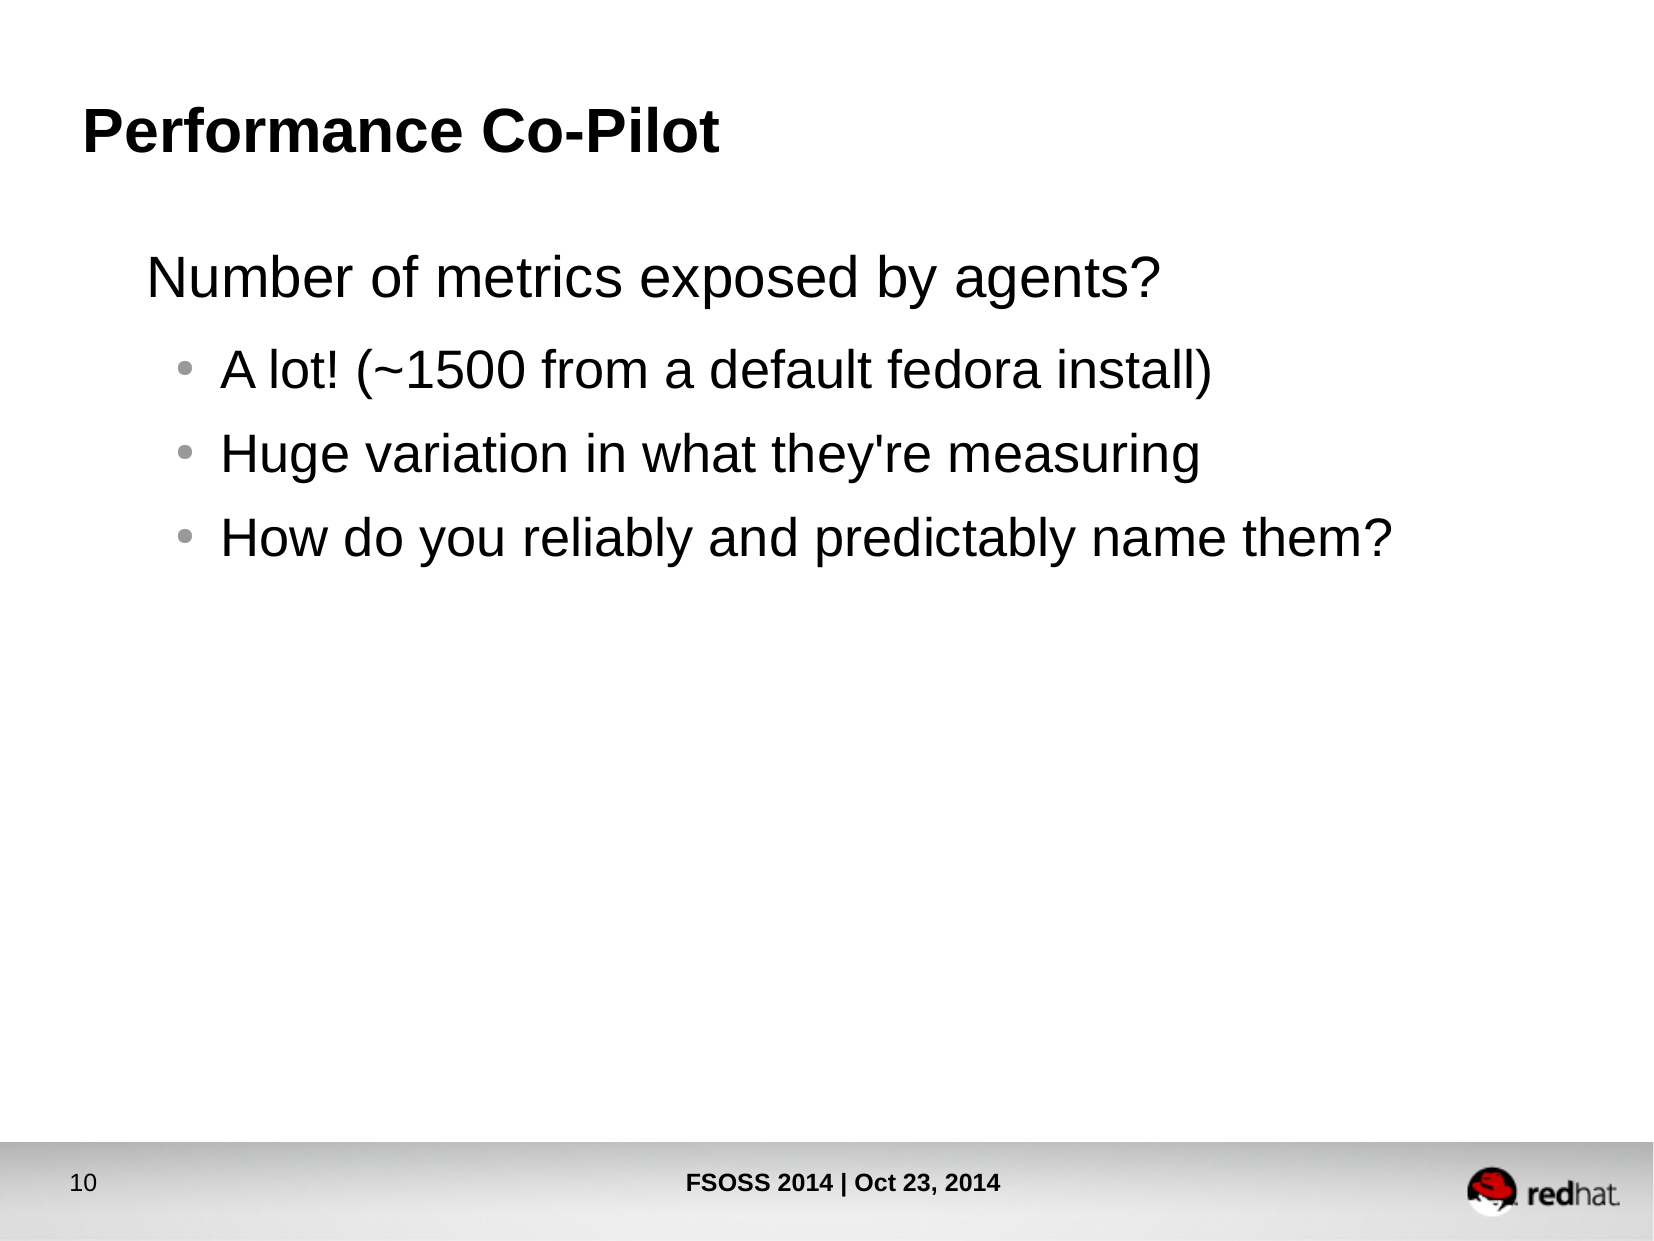

# Performance Co-Pilot
Number of metrics exposed by agents?
A lot! (~1500 from a default fedora install)
Huge variation in what they're measuring
How do you reliably and predictably name them?